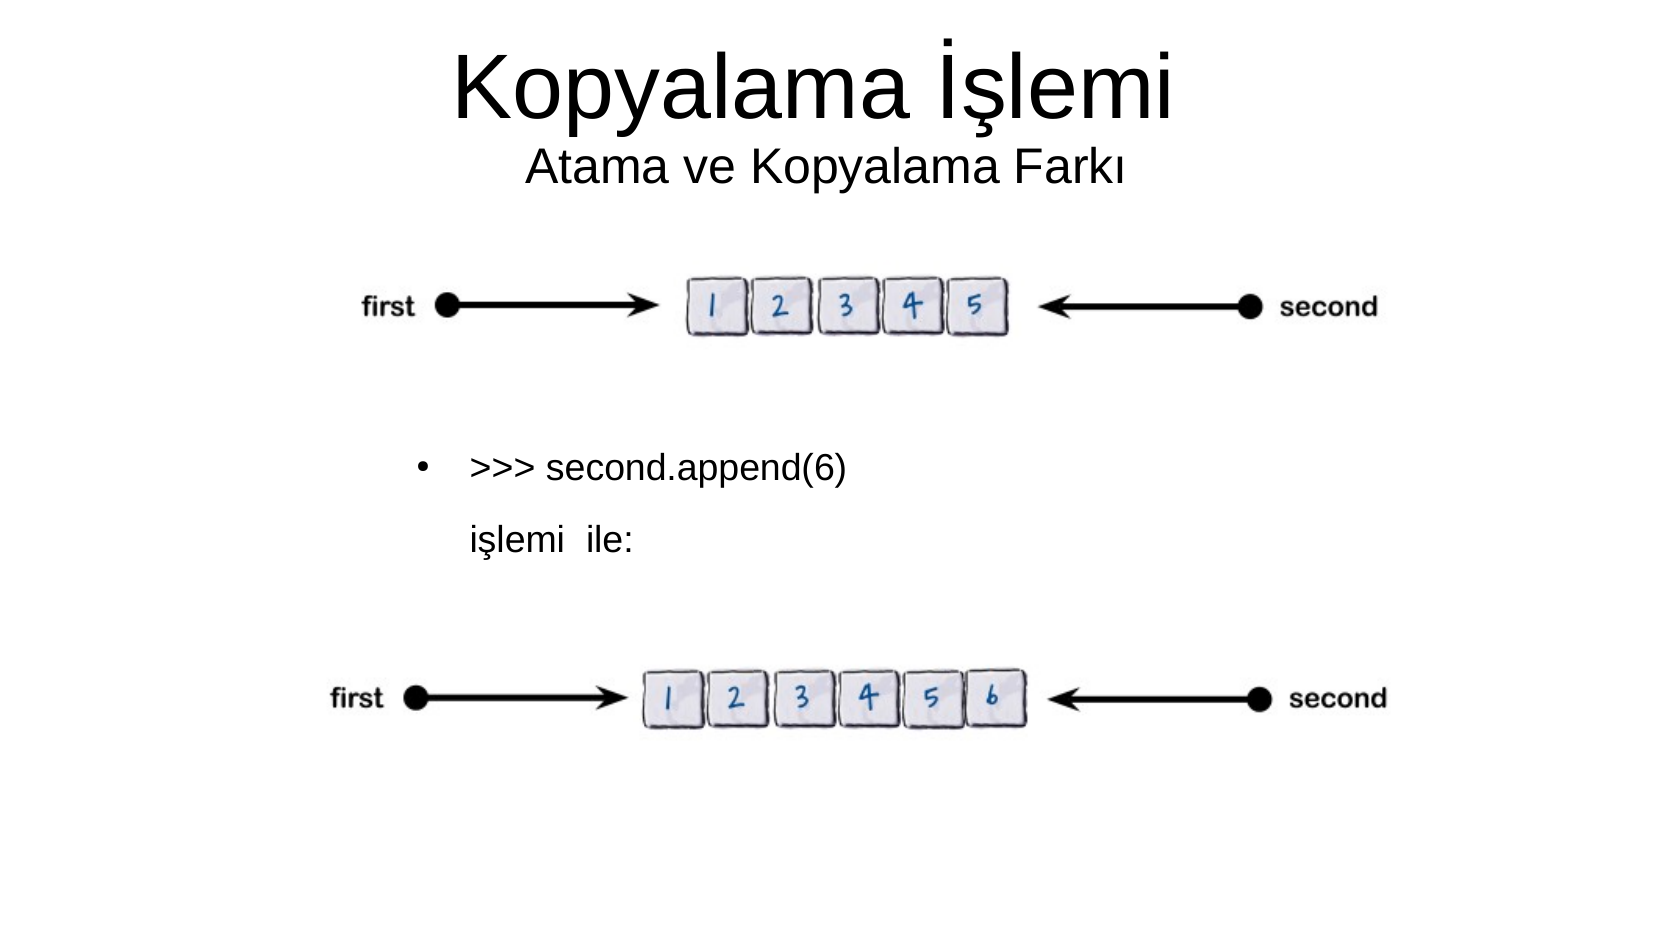

# Kopyalama İşlemi Atama ve Kopyalama Farkı
>>> second.append(6)
işlemi ile: